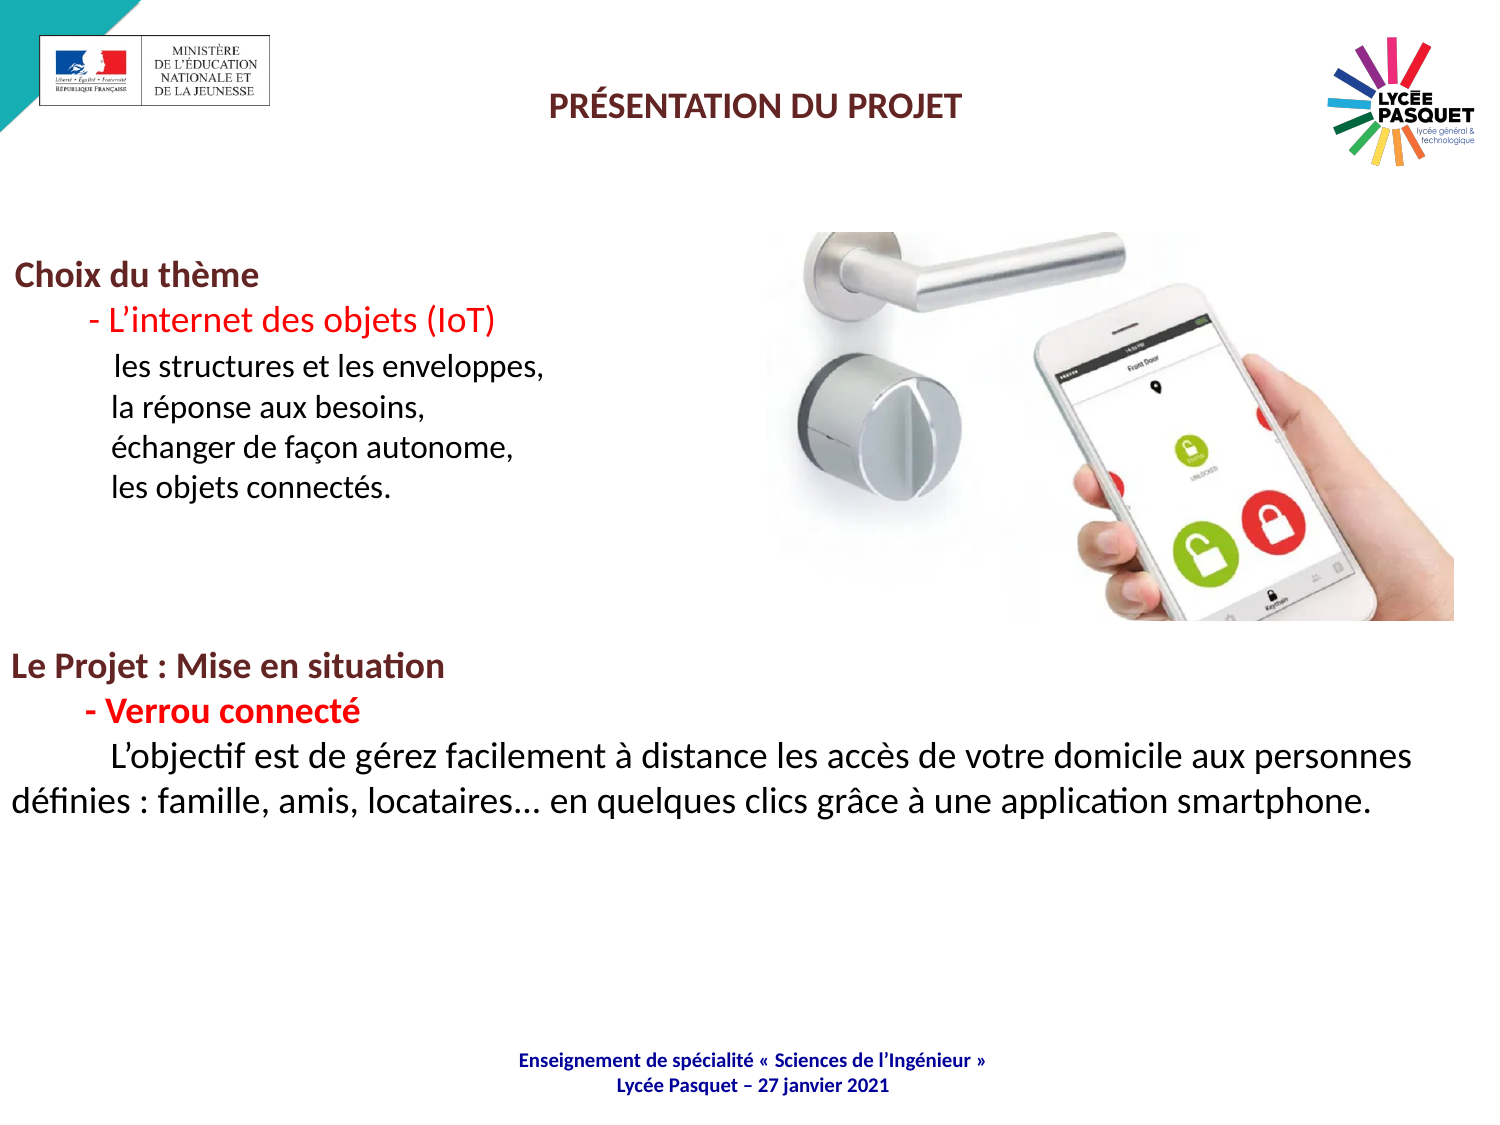

PRÉSENTATION DU PROJET
Choix du thème
	- L’internet des objets (IoT)
	 les structures et les enveloppes,
	 la réponse aux besoins,
	 échanger de façon autonome,
	 les objets connectés.
Le Projet : Mise en situation
	- Verrou connecté
	 L’objectif est de gérez facilement à distance les accès de votre domicile aux personnes définies : famille, amis, locataires... en quelques clics grâce à une application smartphone.